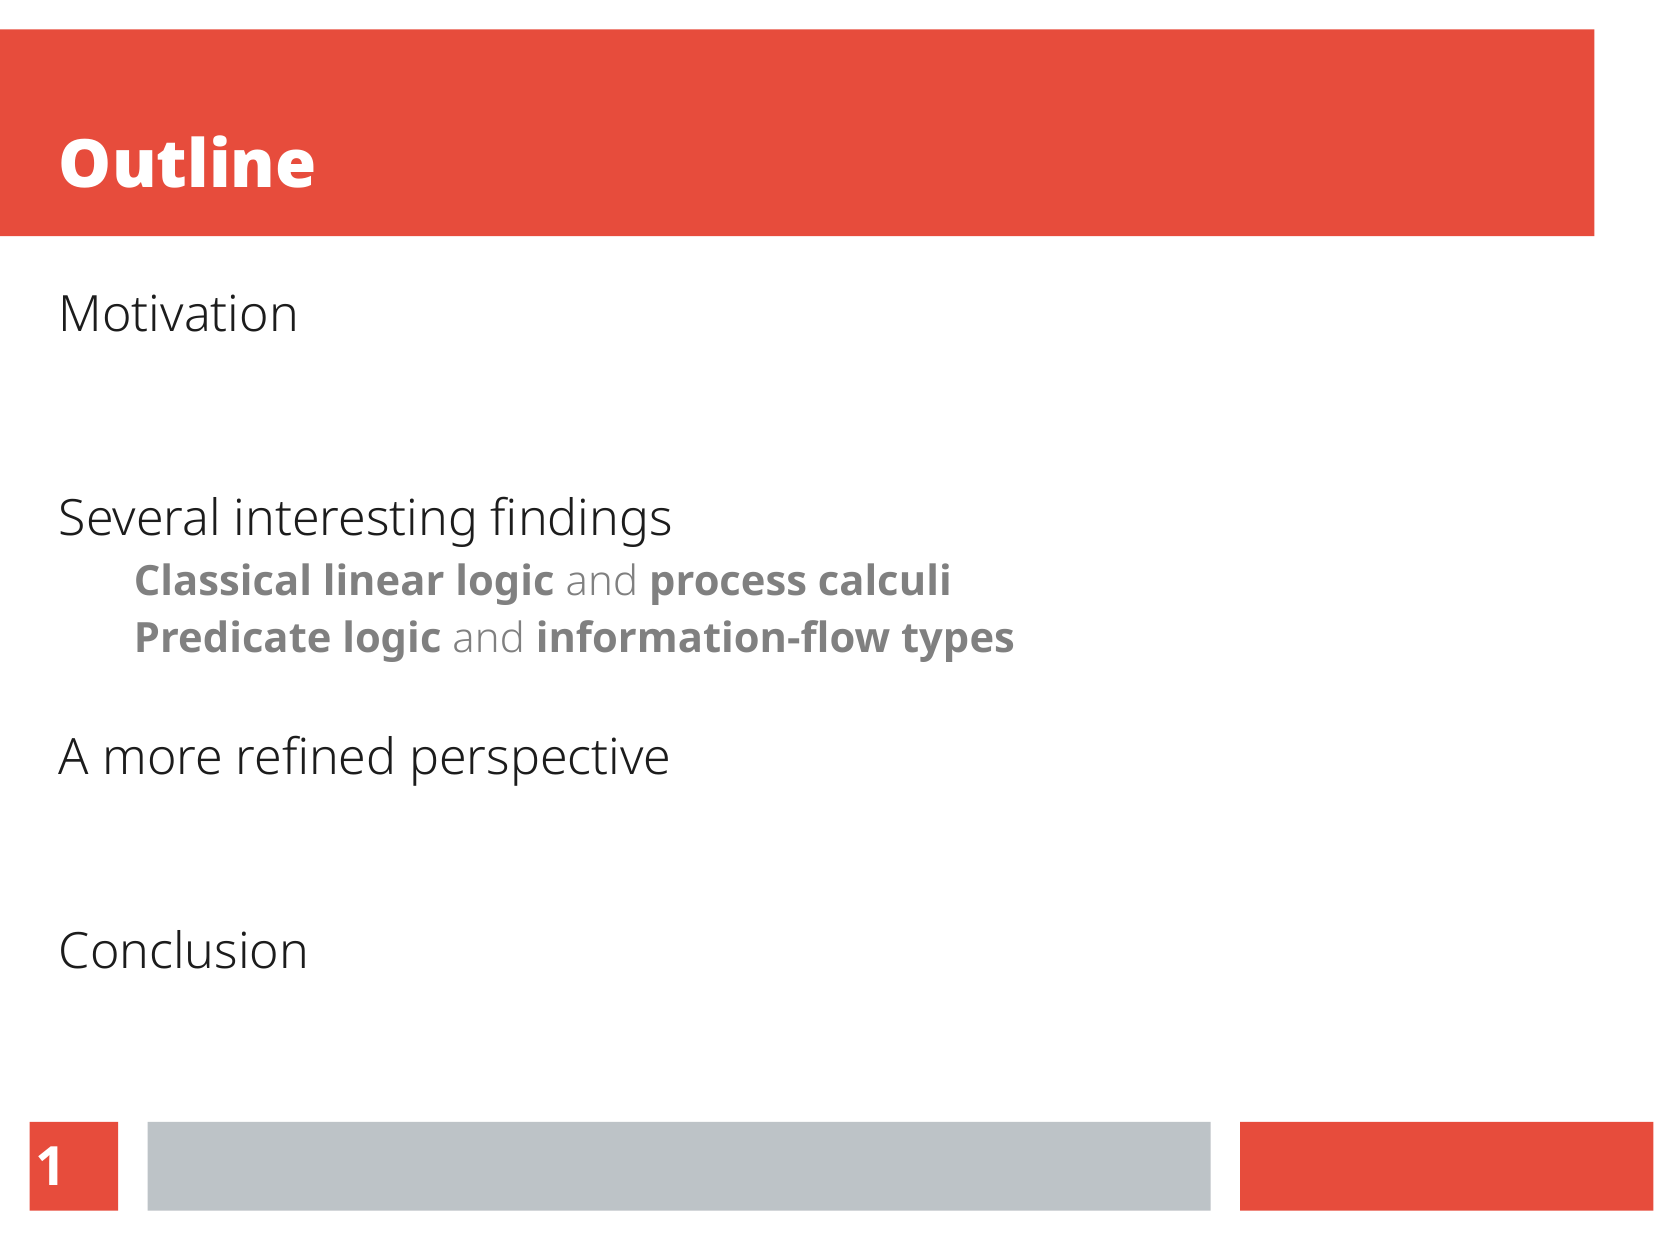

# Outline
Motivation
Several interesting findings
	Classical linear logic and process calculi
	Predicate logic and information-flow types
A more refined perspective
Conclusion
1
3